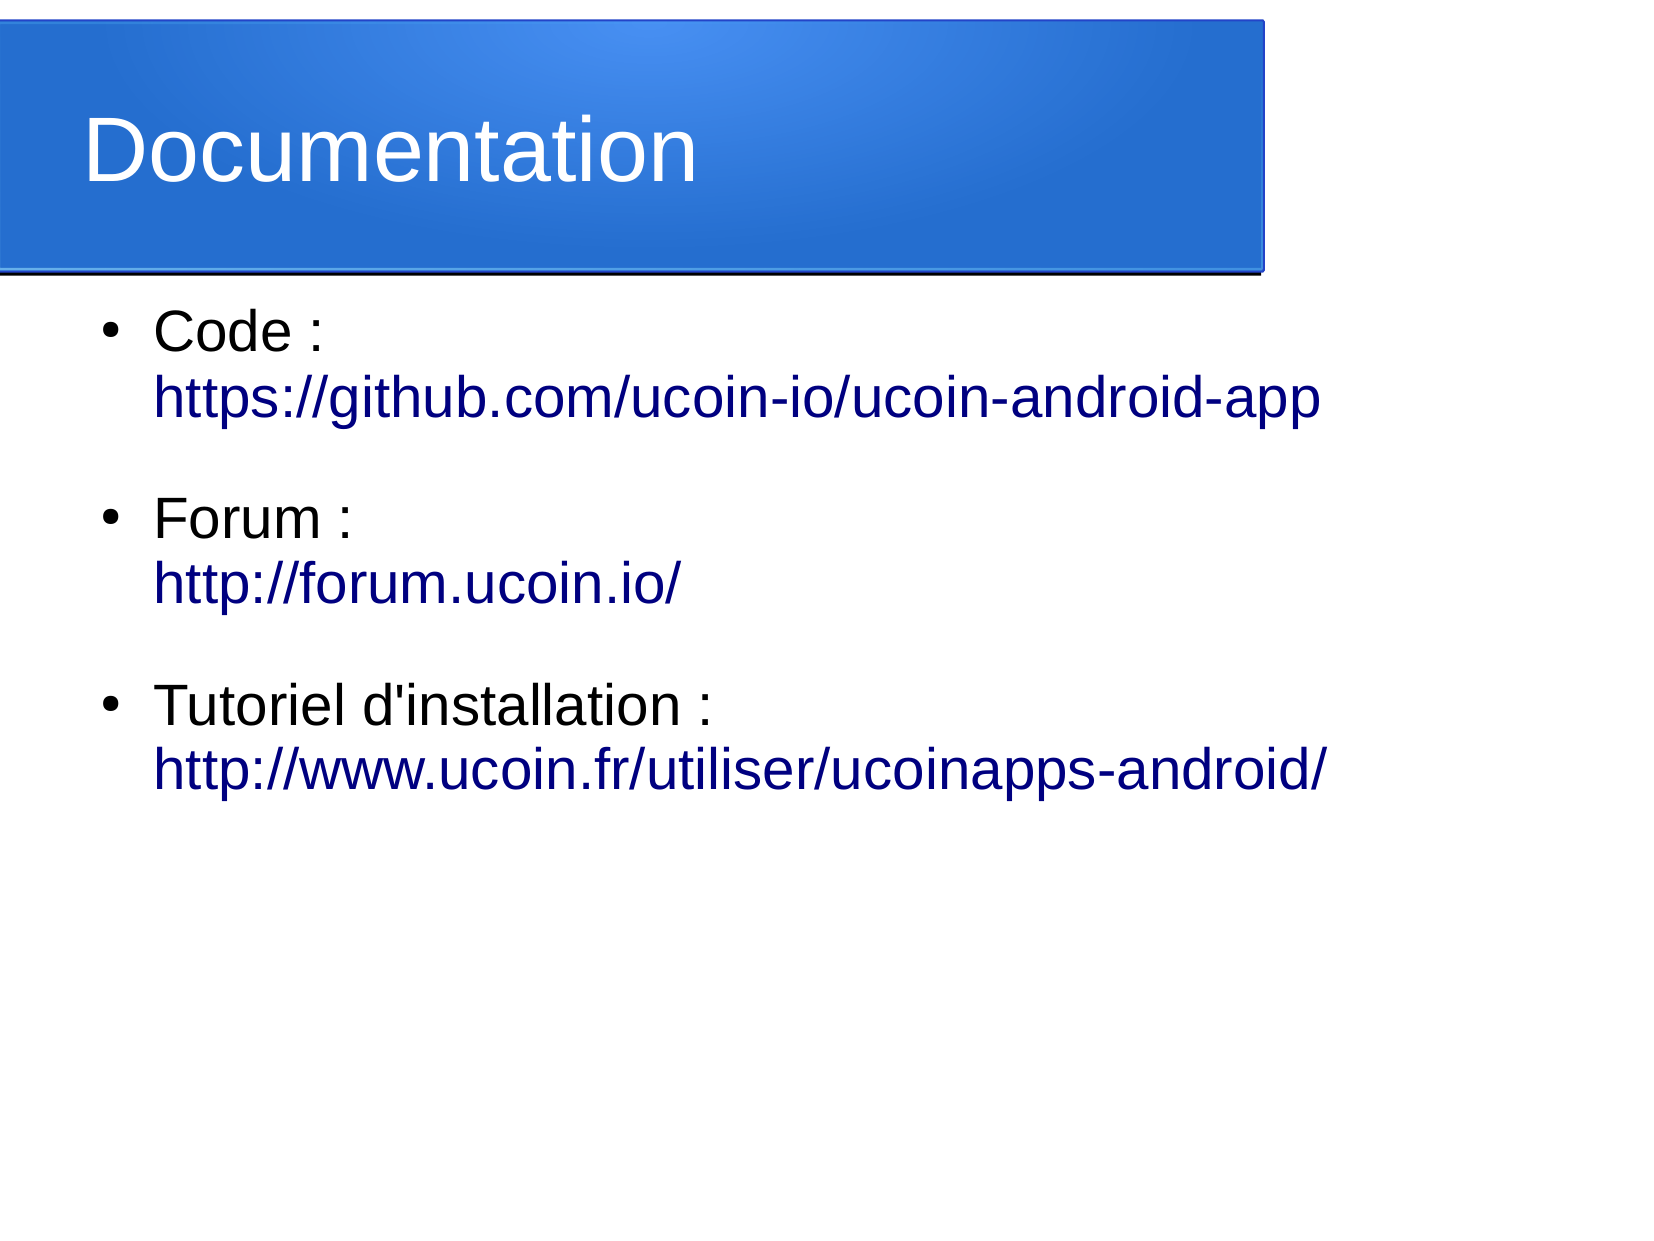

# Documentation
Code :
https://github.com/ucoin-io/ucoin-android-app
Forum :
http://forum.ucoin.io/
Tutoriel d'installation : http://www.ucoin.fr/utiliser/ucoinapps-android/